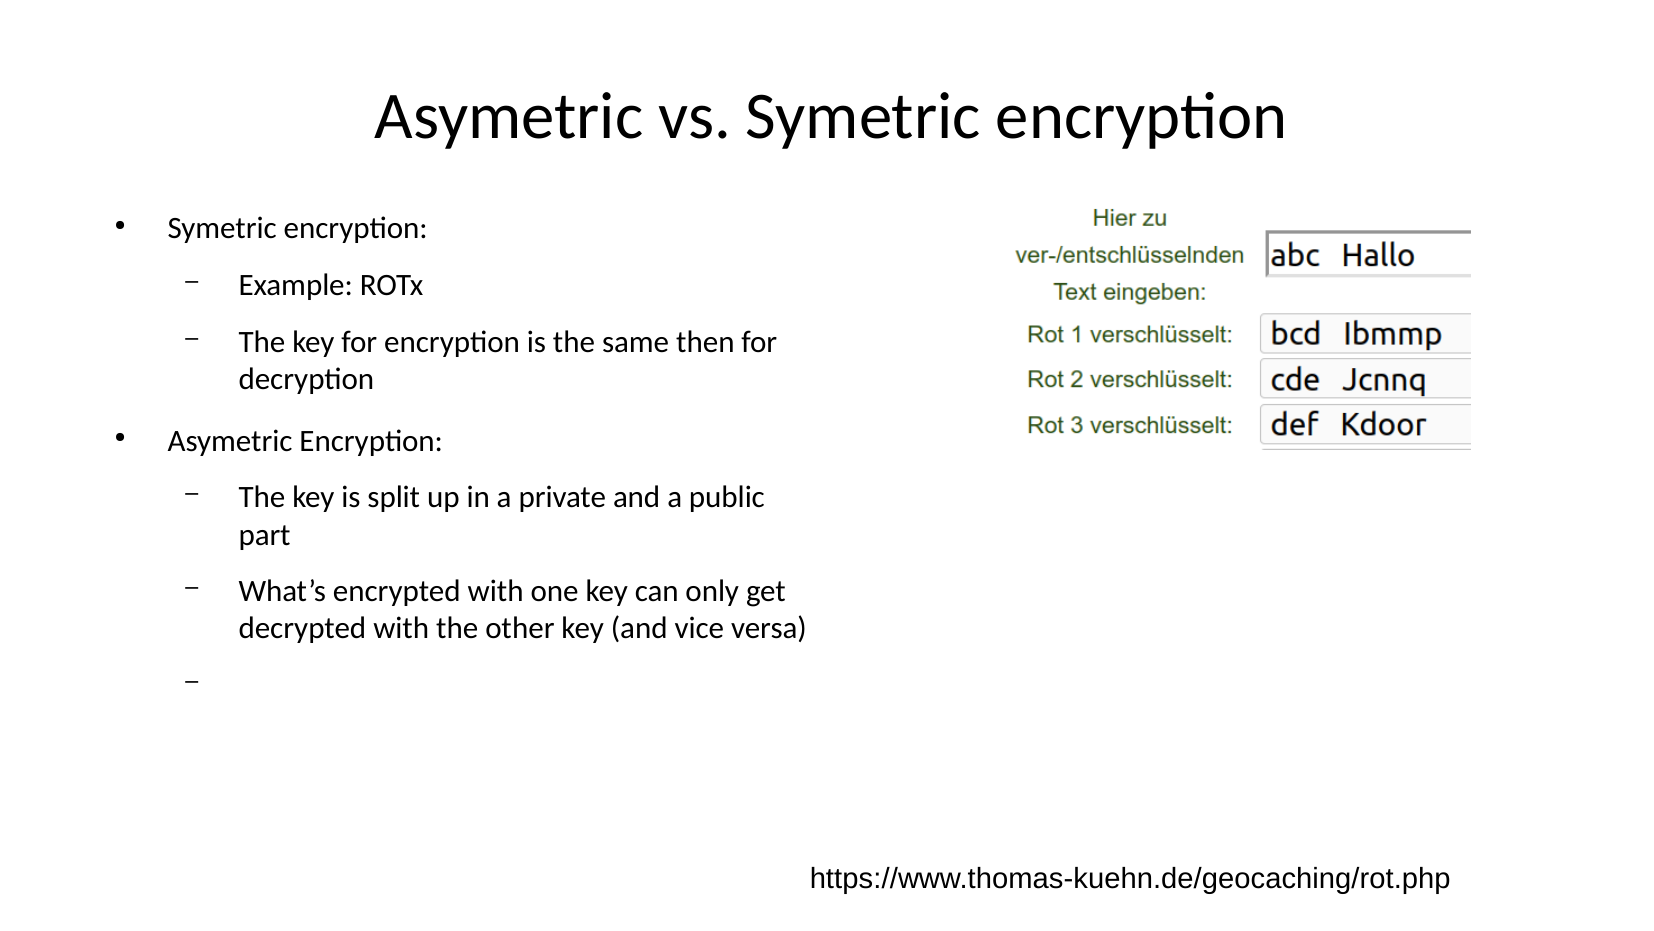

# Asymetric vs. Symetric encryption
Symetric encryption:
Example: ROTx
The key for encryption is the same then for decryption
Asymetric Encryption:
The key is split up in a private and a public part
What’s encrypted with one key can only get decrypted with the other key (and vice versa)
https://www.thomas-kuehn.de/geocaching/rot.php